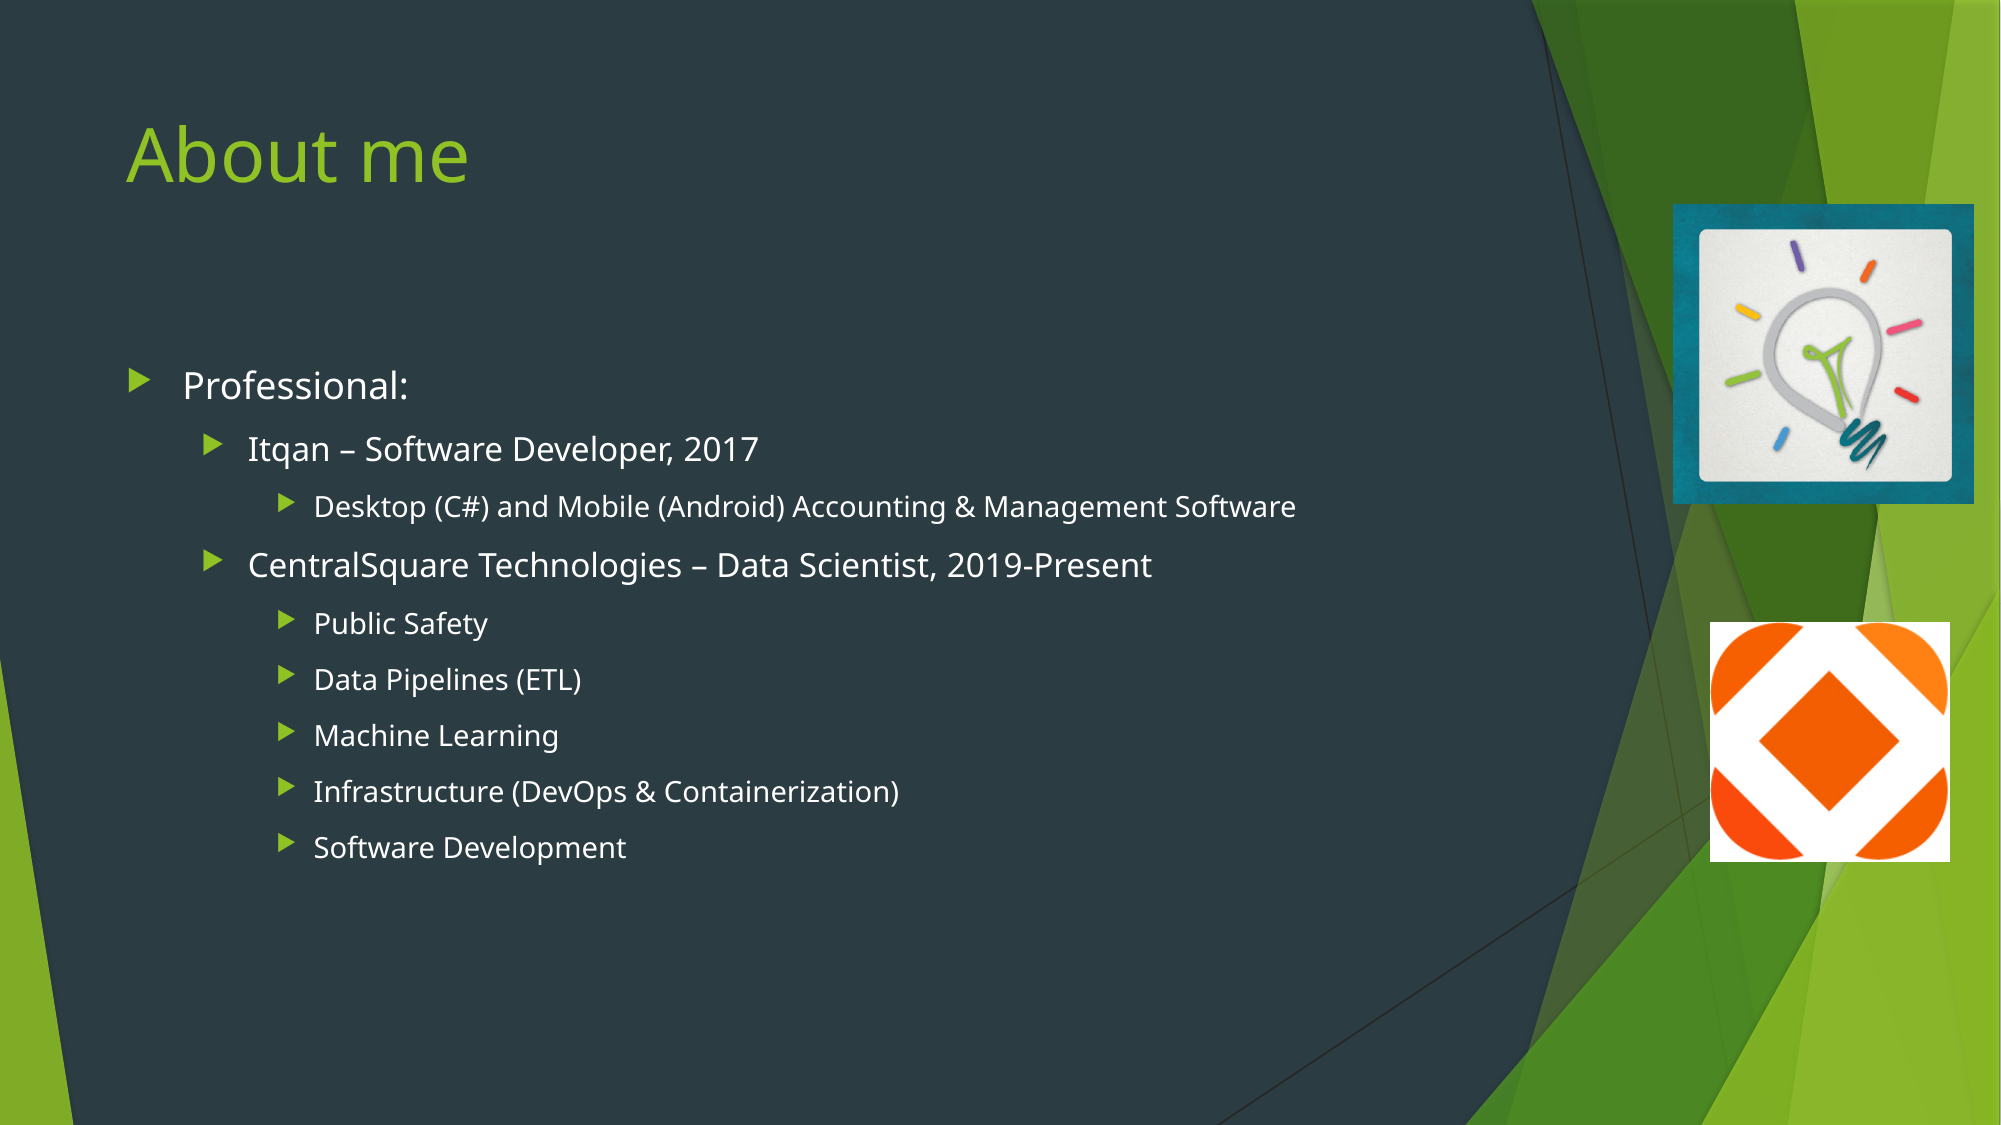

# About me
Professional:
Itqan – Software Developer, 2017
Desktop (C#) and Mobile (Android) Accounting & Management Software
CentralSquare Technologies – Data Scientist, 2019-Present
Public Safety
Data Pipelines (ETL)
Machine Learning
Infrastructure (DevOps & Containerization)
Software Development